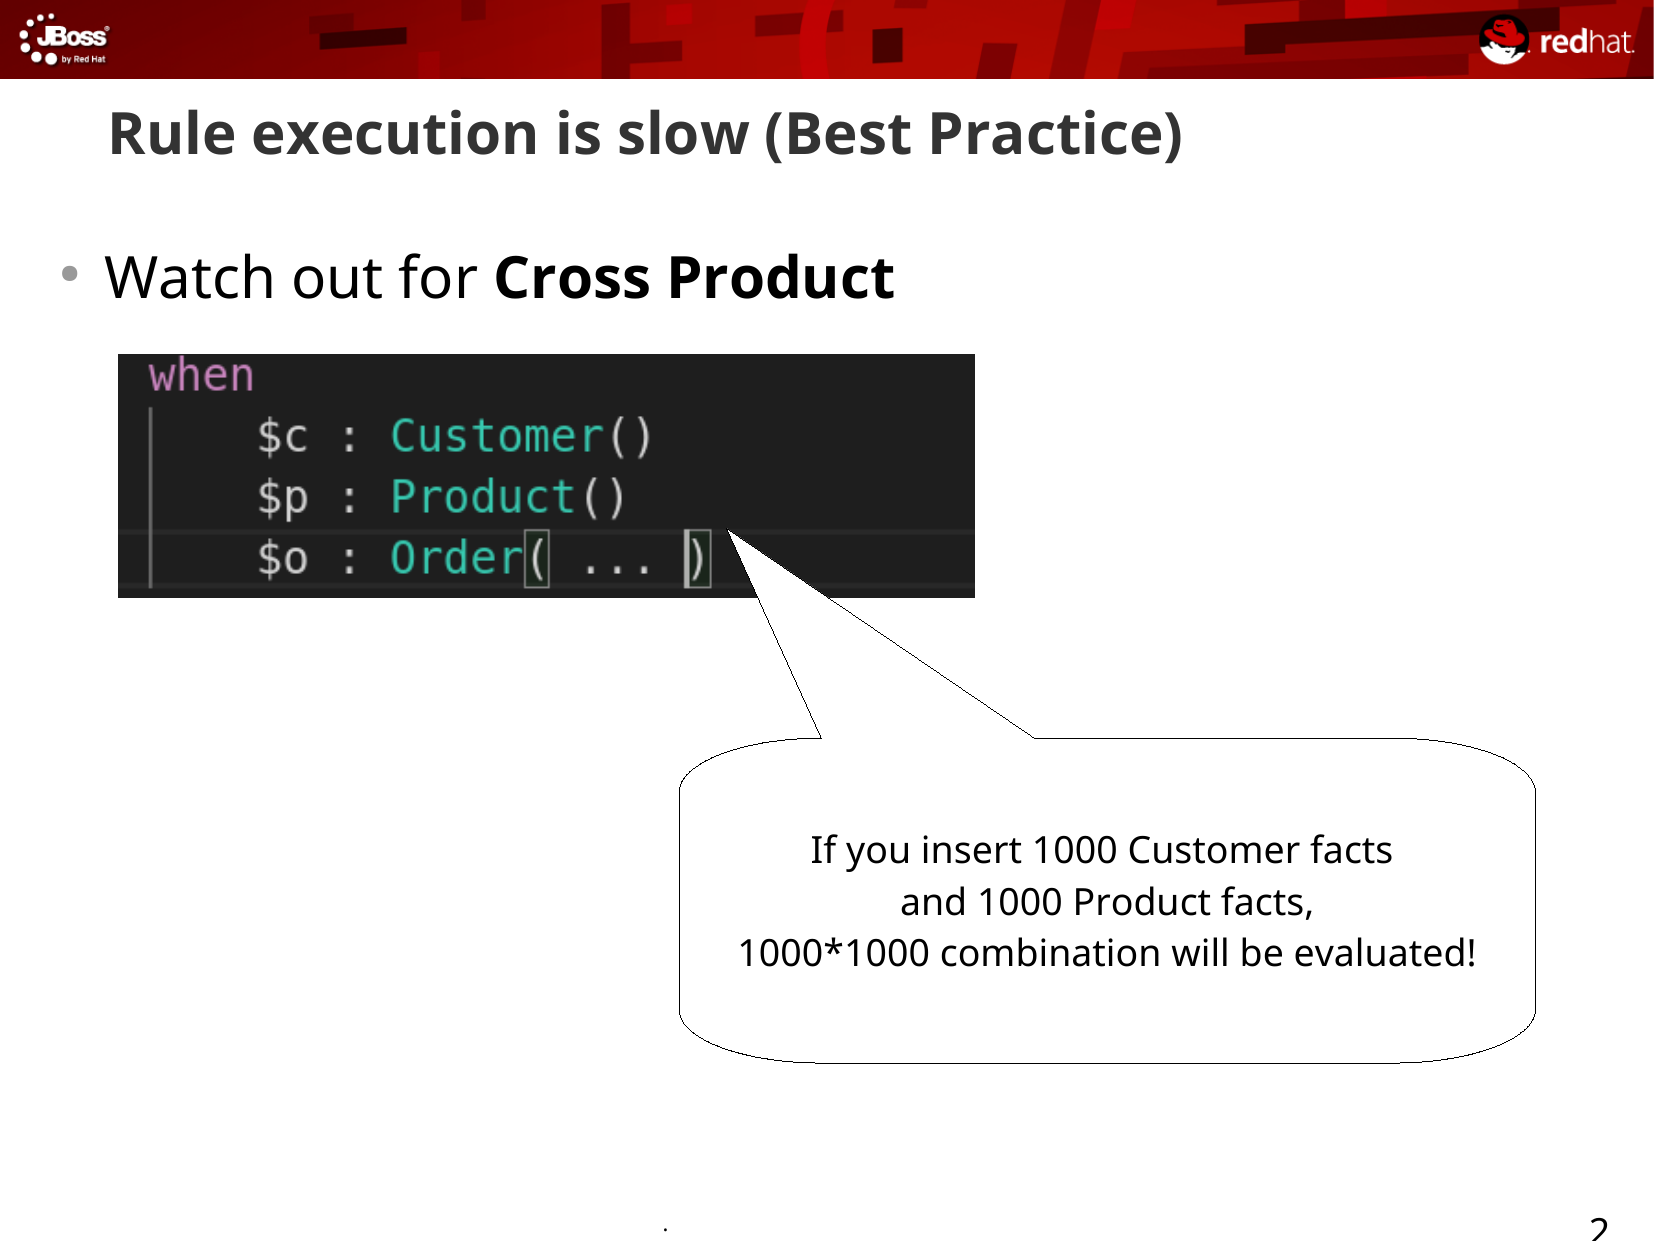

# Rule execution is slow (Best Practice)
Watch out for Cross Product
If you insert 1000 Customer facts
and 1000 Product facts,
1000*1000 combination will be evaluated!